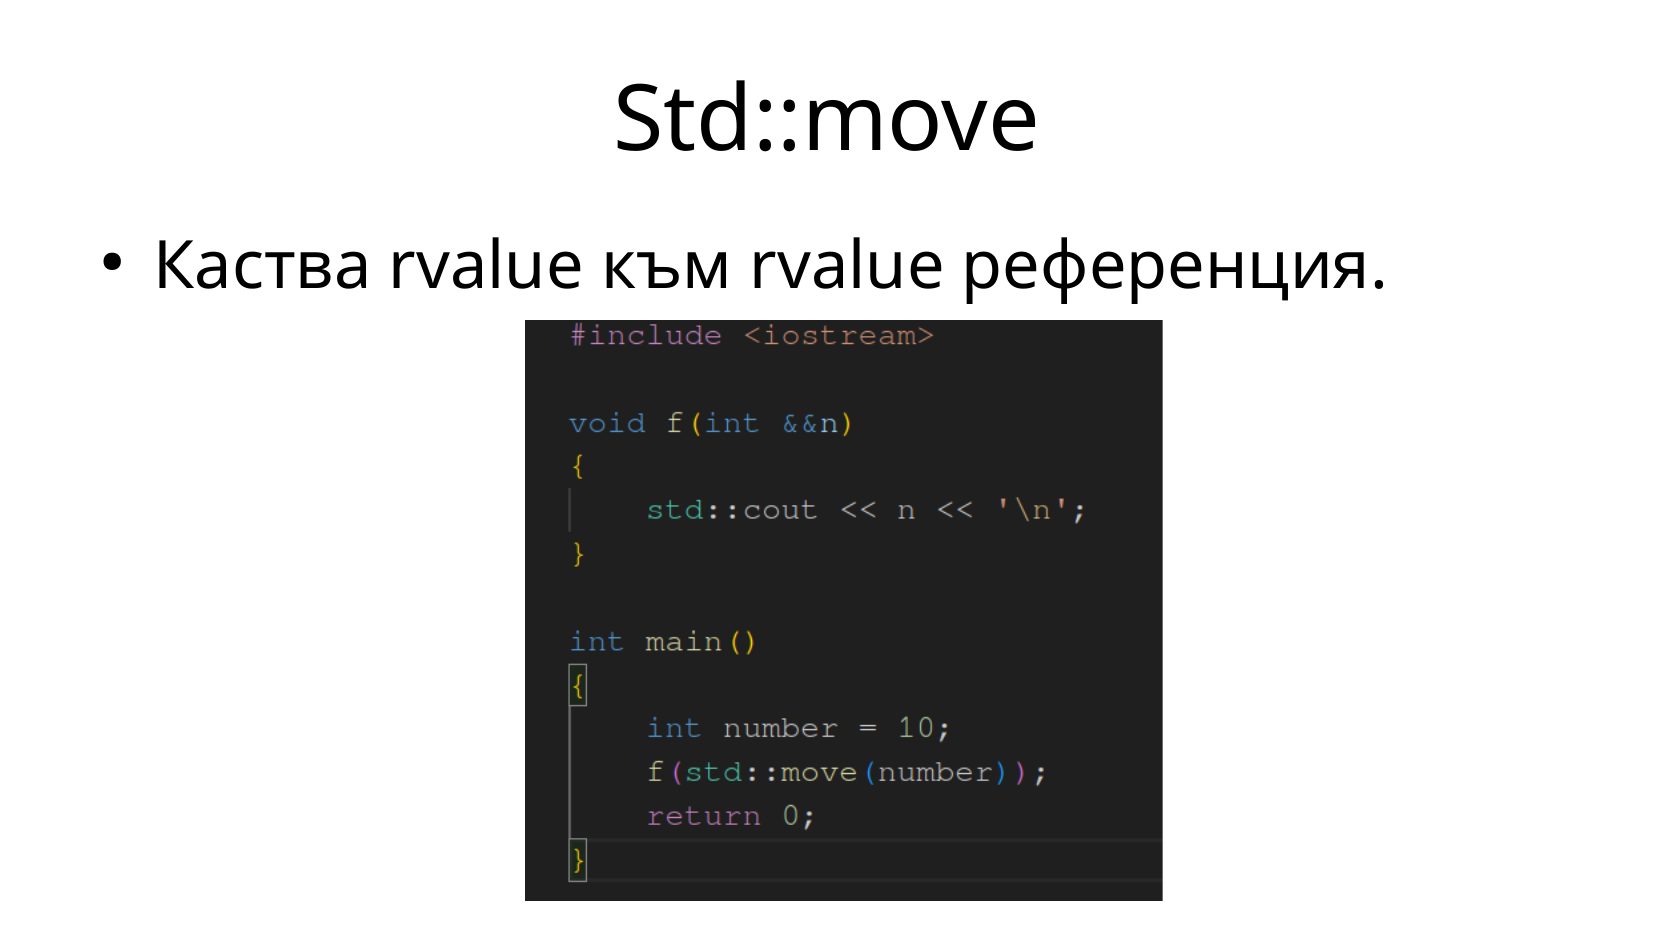

# Std::move
Каства rvalue към rvalue референция.